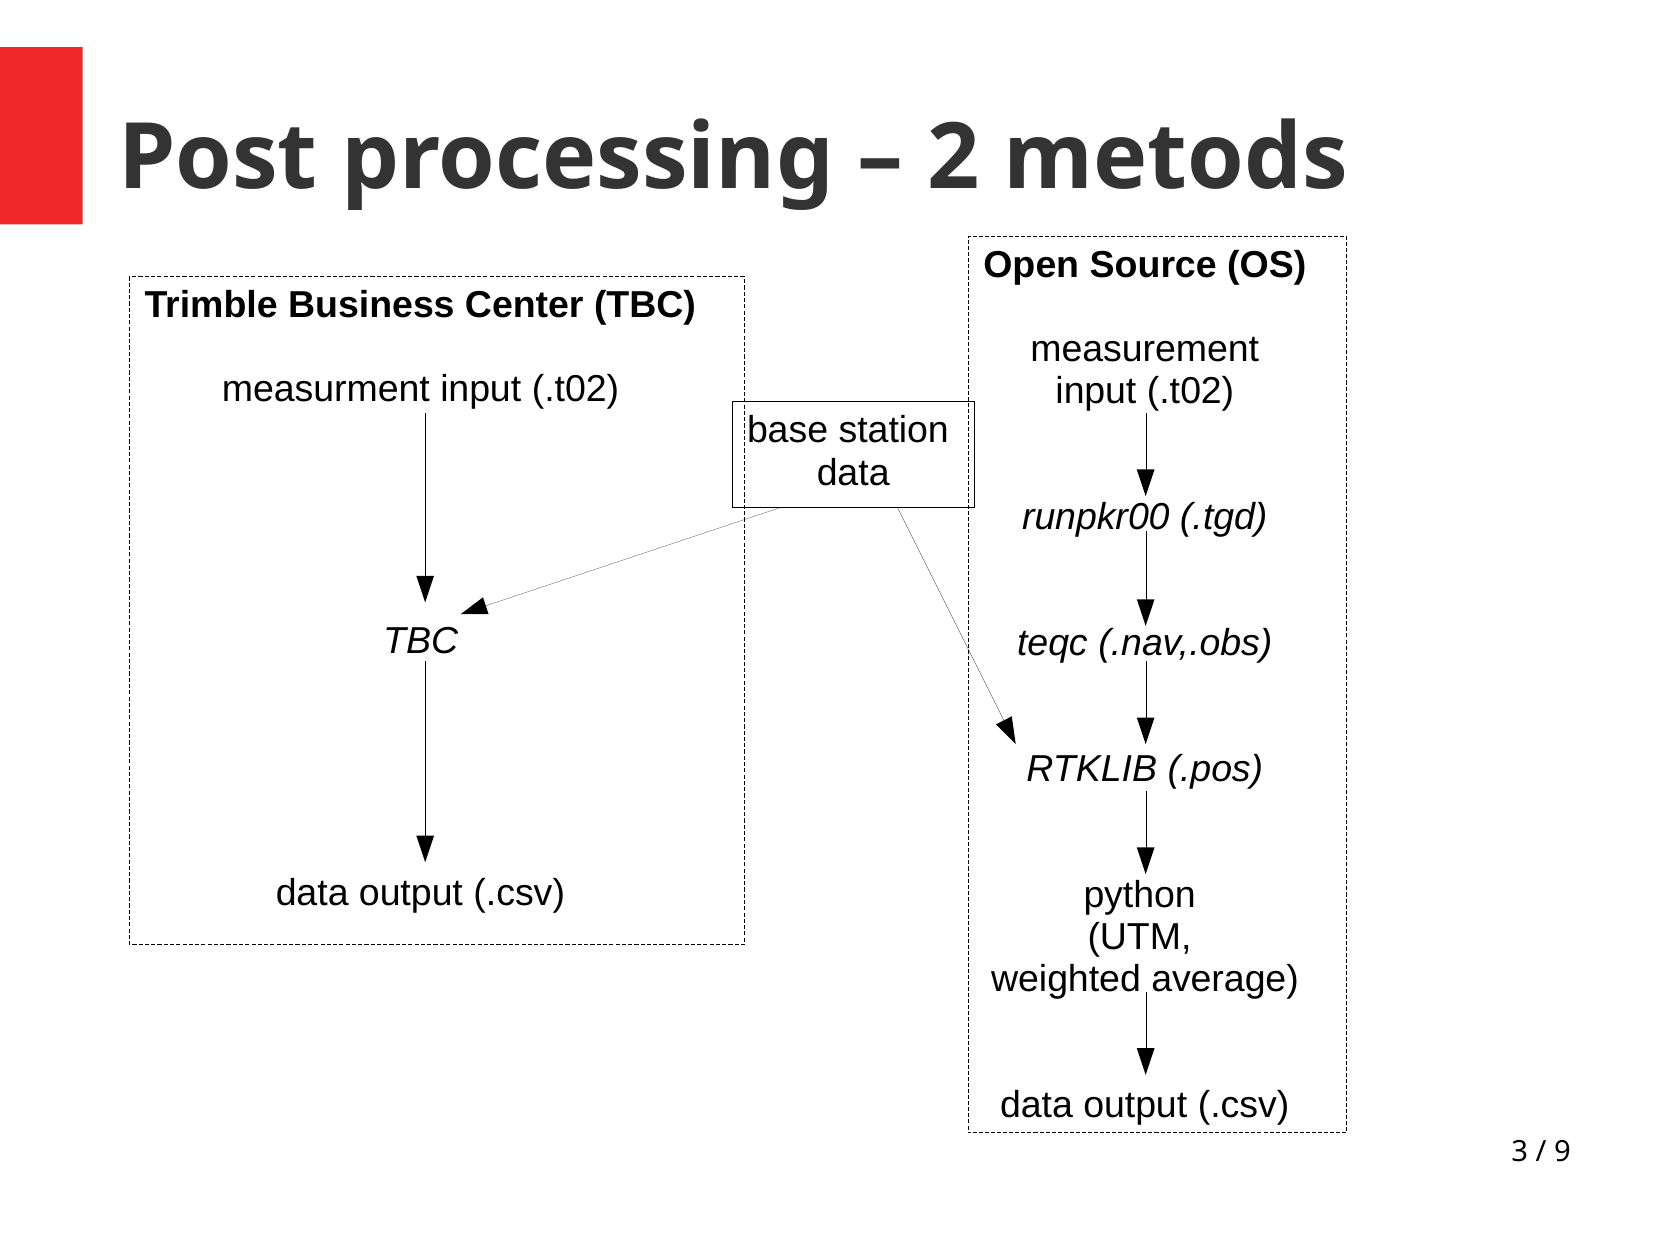

# Post processing – 2 metods
Open Source (OS)
measurement
input (.t02)
runpkr00 (.tgd)
teqc (.nav,.obs)
RTKLIB (.pos)
python
(UTM,
weighted average)
data output (.csv)
Trimble Business Center (TBC)
 measurment input (.t02)
TBC
data output (.csv)
base station
data
3